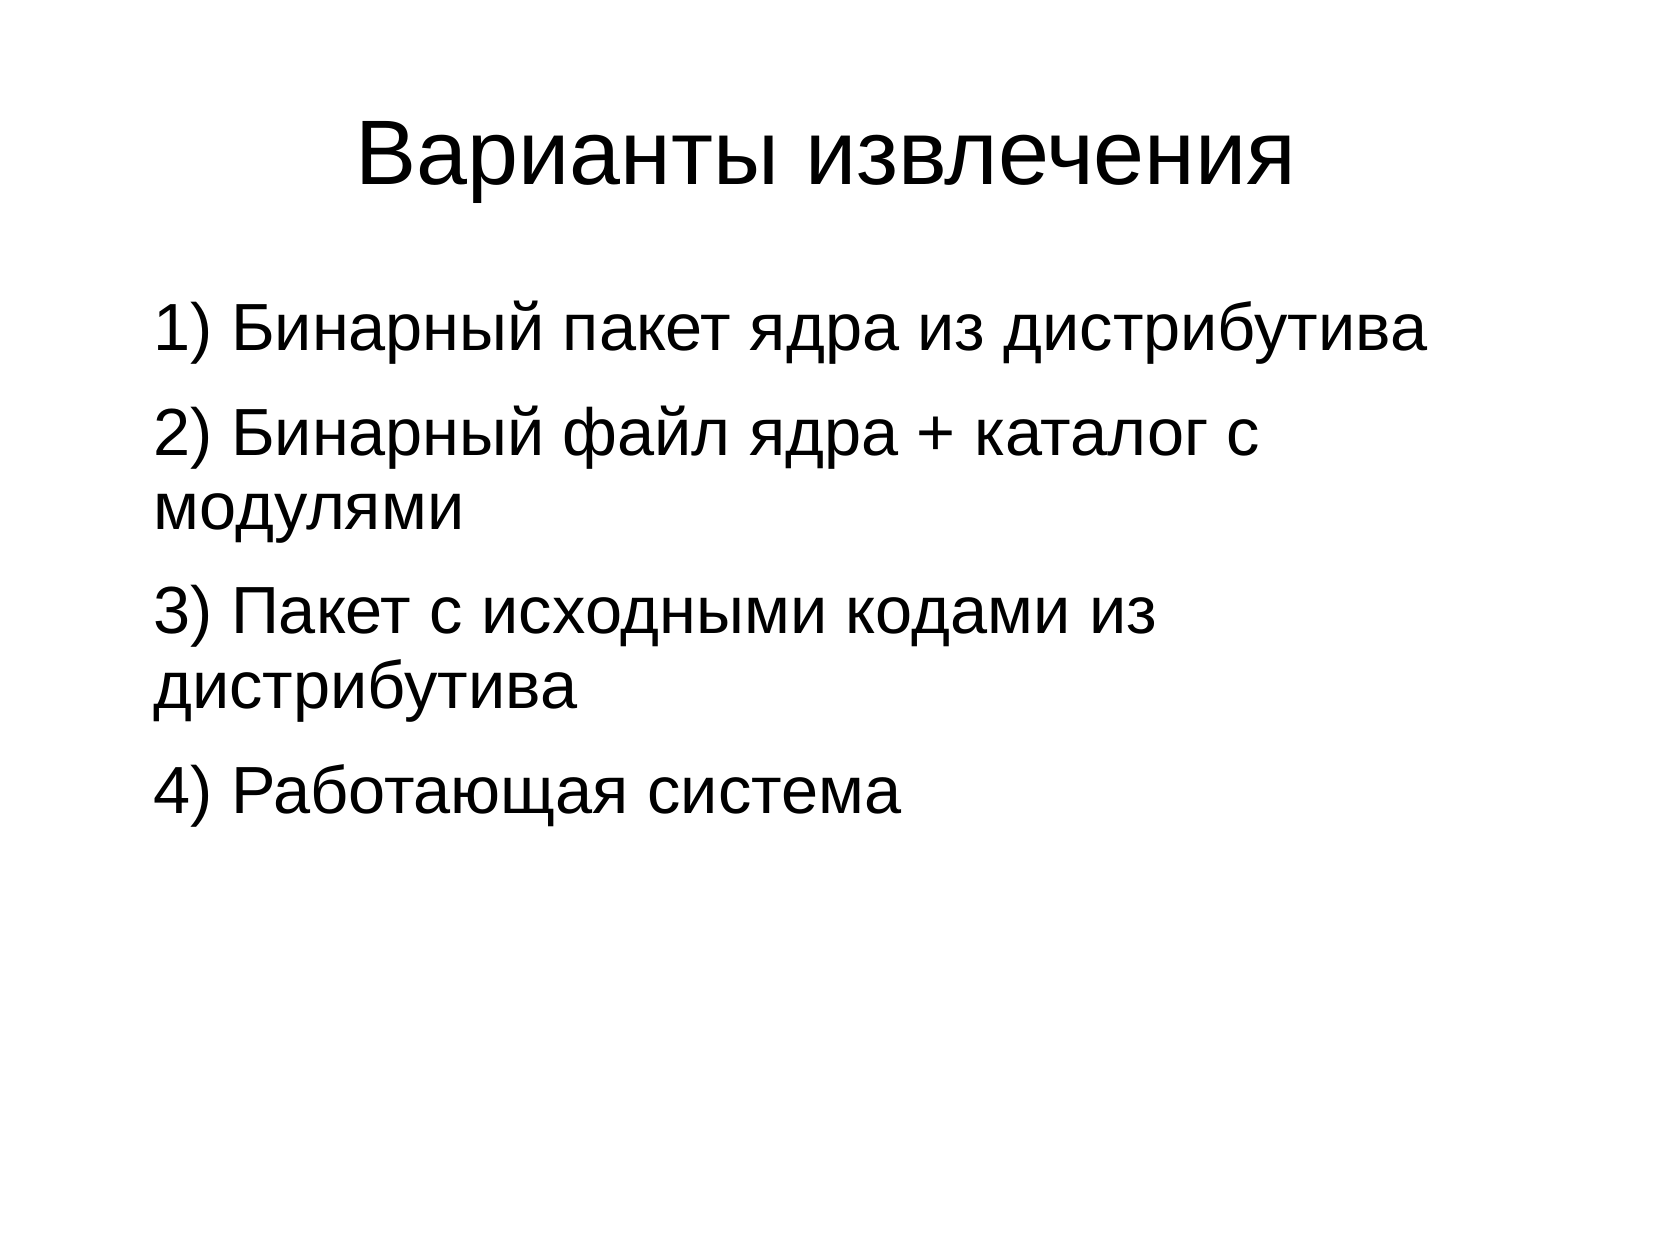

# Варианты извлечения
1) Бинарный пакет ядра из дистрибутива
2) Бинарный файл ядра + каталог с модулями
3) Пакет с исходными кодами из дистрибутива
4) Работающая система